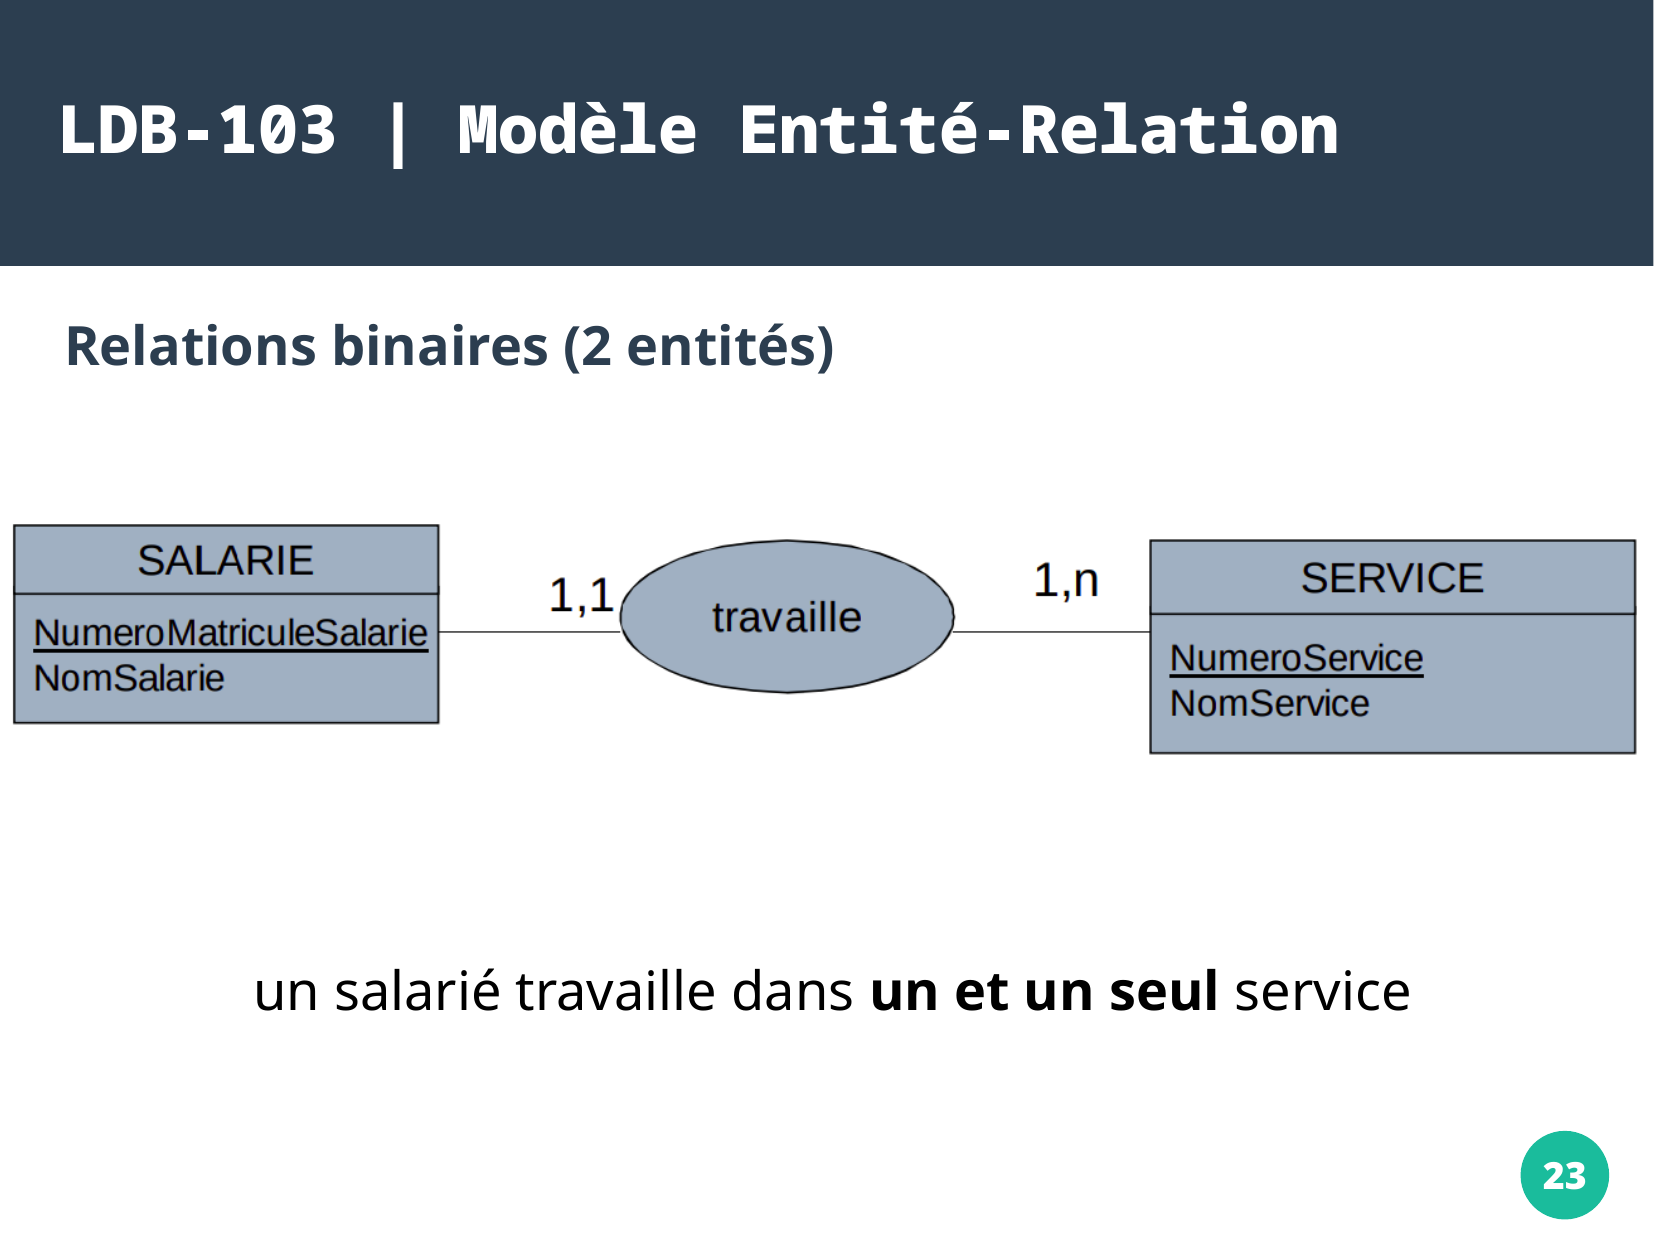

# LDB-103 | Modèle Entité-Relation
Relations binaires (2 entités)
un salarié travaille dans un et un seul service
23